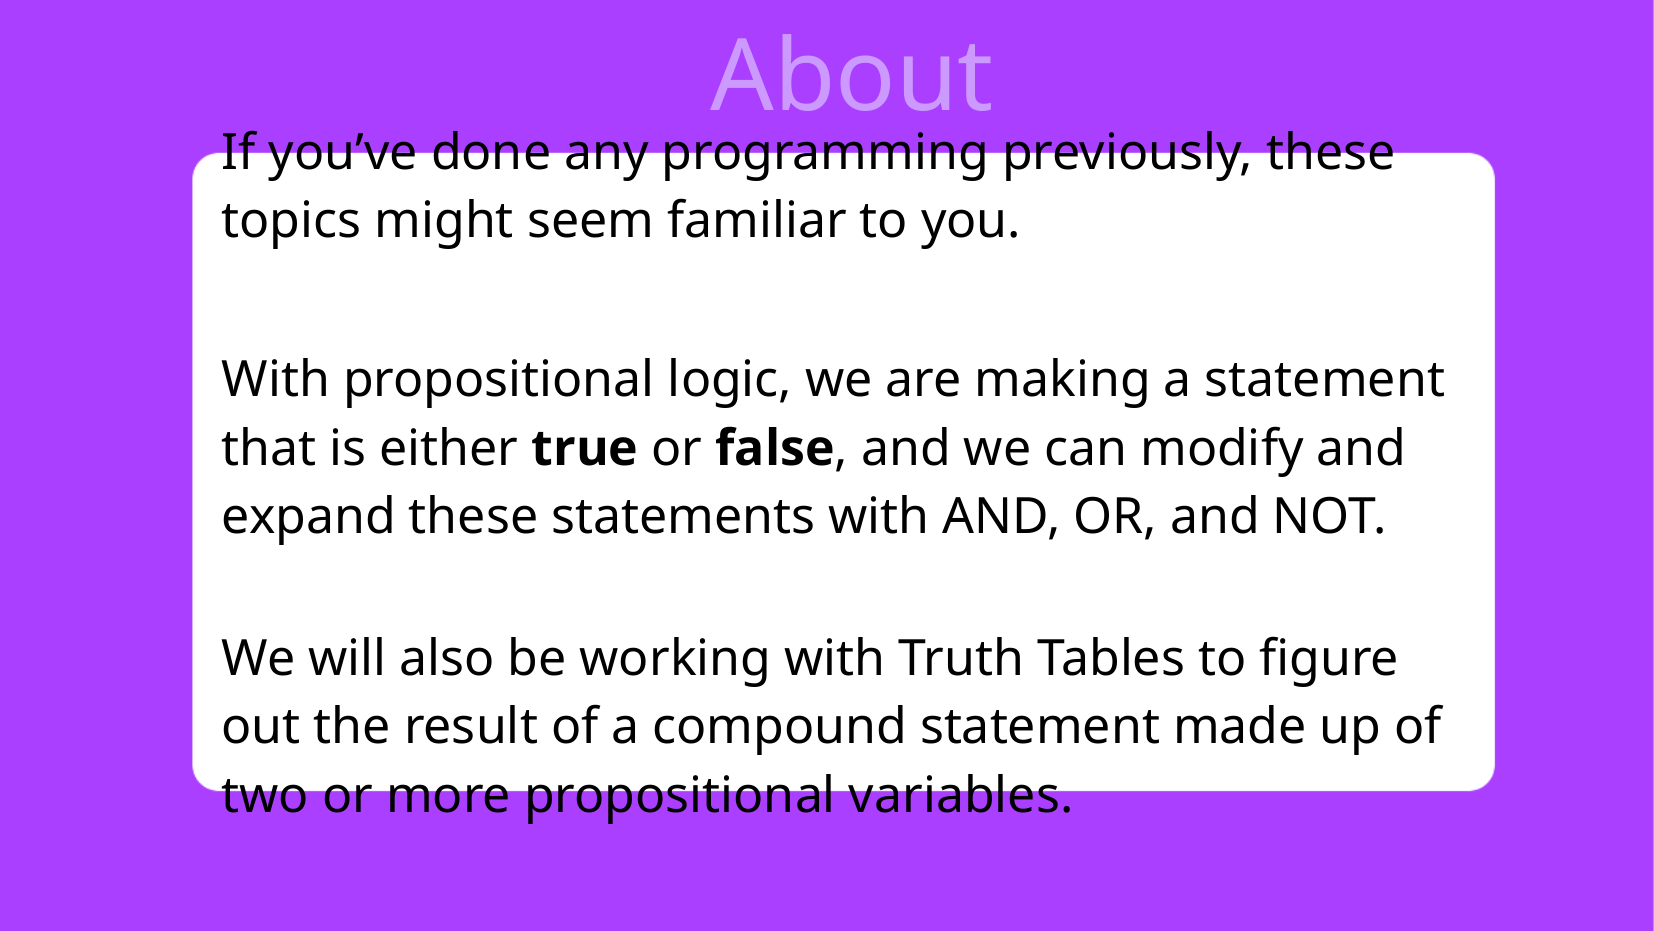

# About
If you’ve done any programming previously, these topics might seem familiar to you.
With propositional logic, we are making a statement that is either true or false, and we can modify and expand these statements with AND, OR, and NOT.
We will also be working with Truth Tables to figure out the result of a compound statement made up of two or more propositional variables.